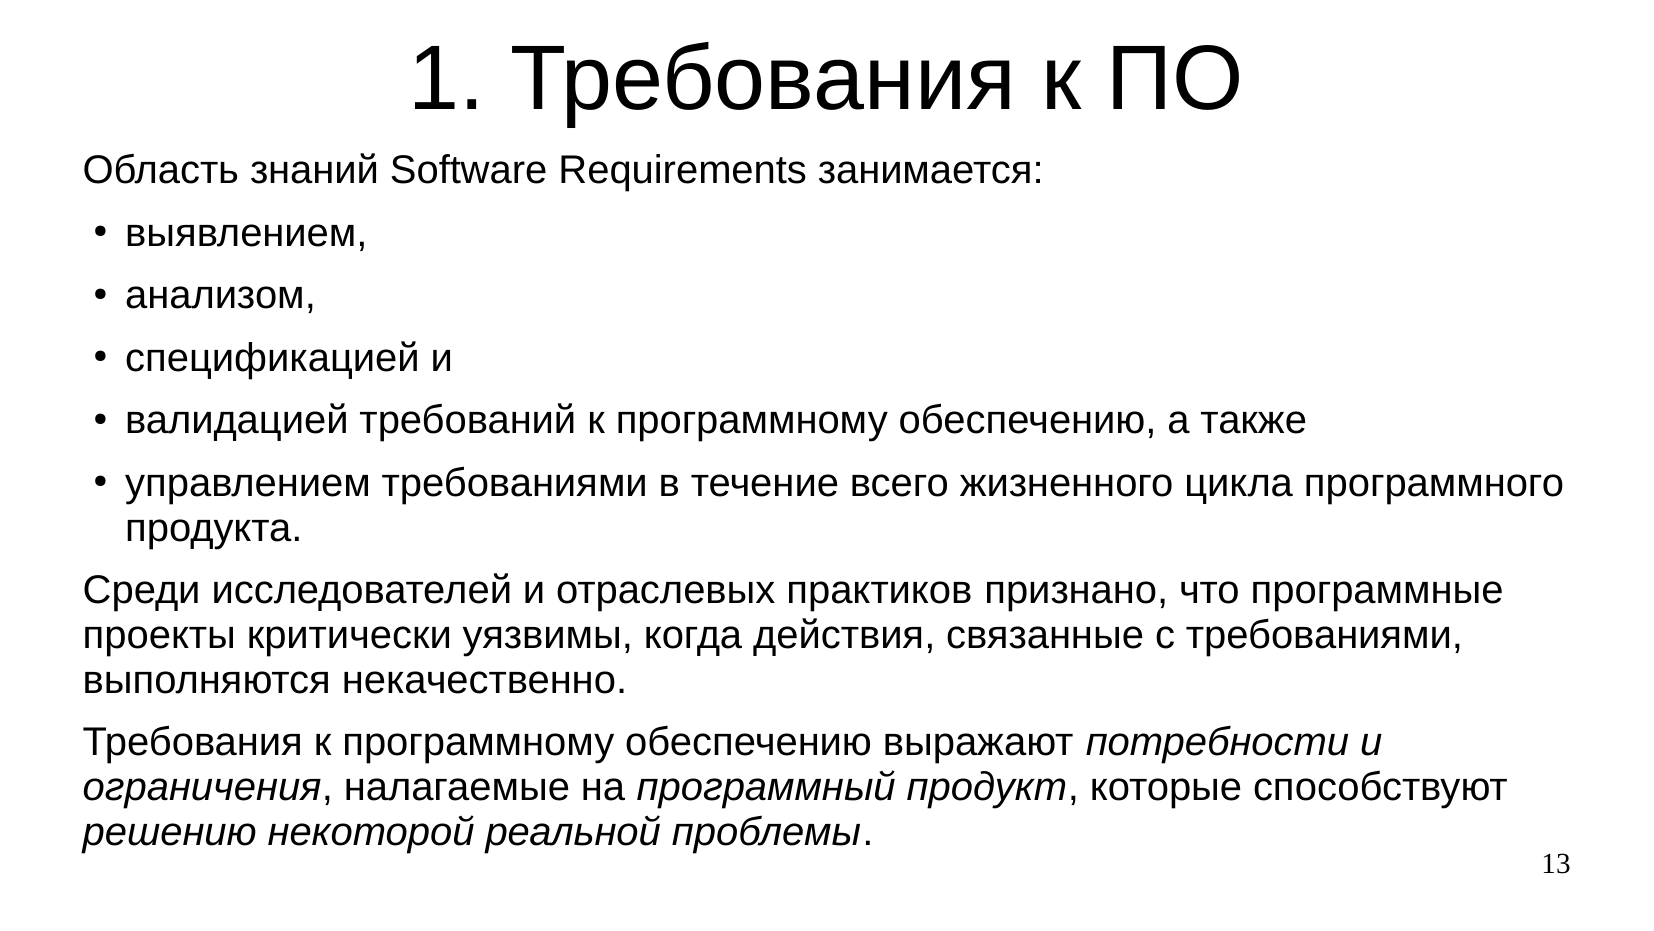

# 1. Требования к ПО
Область знаний Software Requirements занимается:
выявлением,
анализом,
спецификацией и
валидацией требований к программному обеспечению, а также
управлением требованиями в течение всего жизненного цикла программного продукта.
Среди исследователей и отраслевых практиков признано, что программные проекты критически уязвимы, когда действия, связанные с требованиями, выполняются некачественно.
Требования к программному обеспечению выражают потребности и ограничения, налагаемые на программный продукт, которые способствуют решению некоторой реальной проблемы.
13